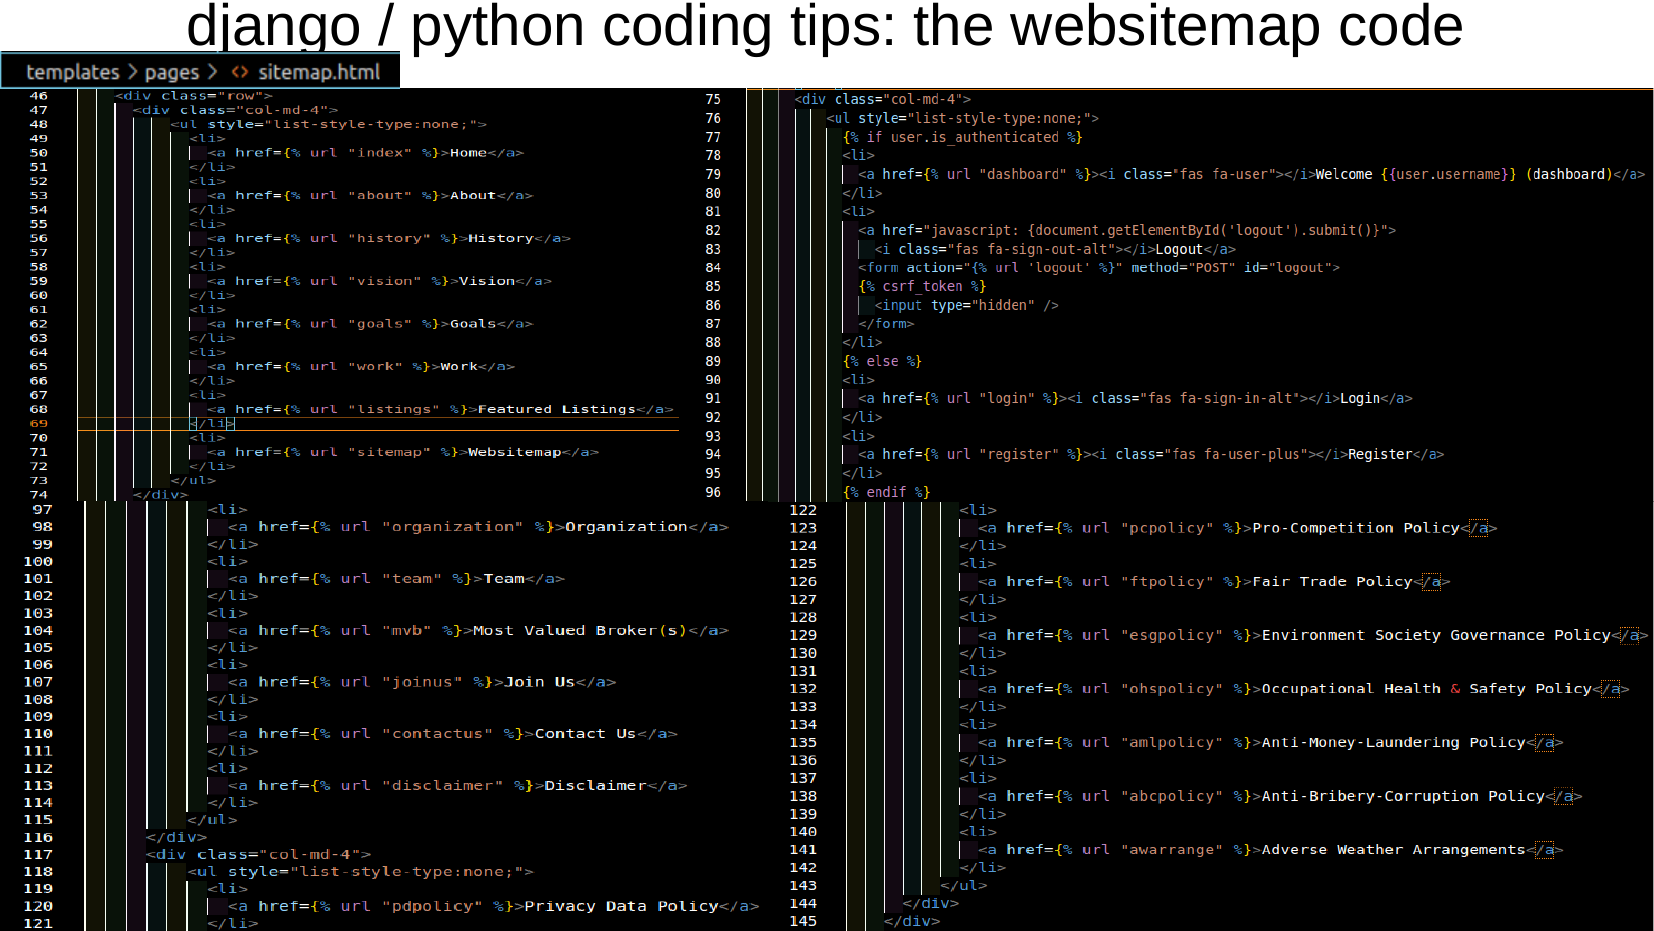

# django / python coding tips: the websitemap code